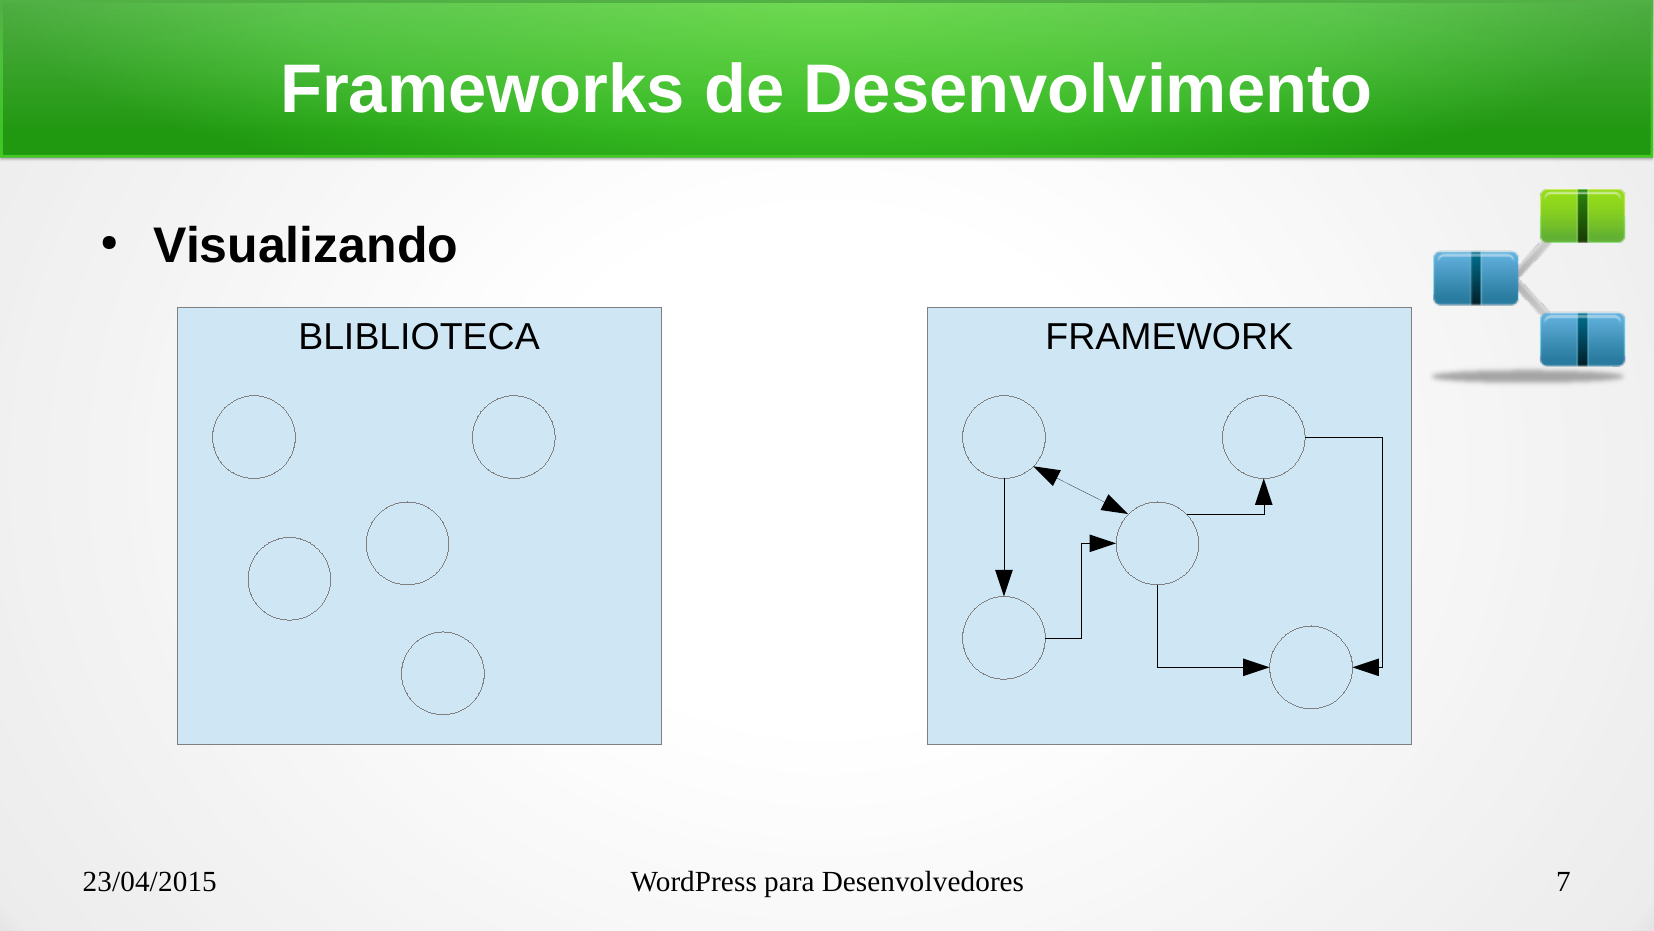

# Frameworks de Desenvolvimento
Visualizando
BLIBLIOTECA
FRAMEWORK
23/04/2015
WordPress para Desenvolvedores
7